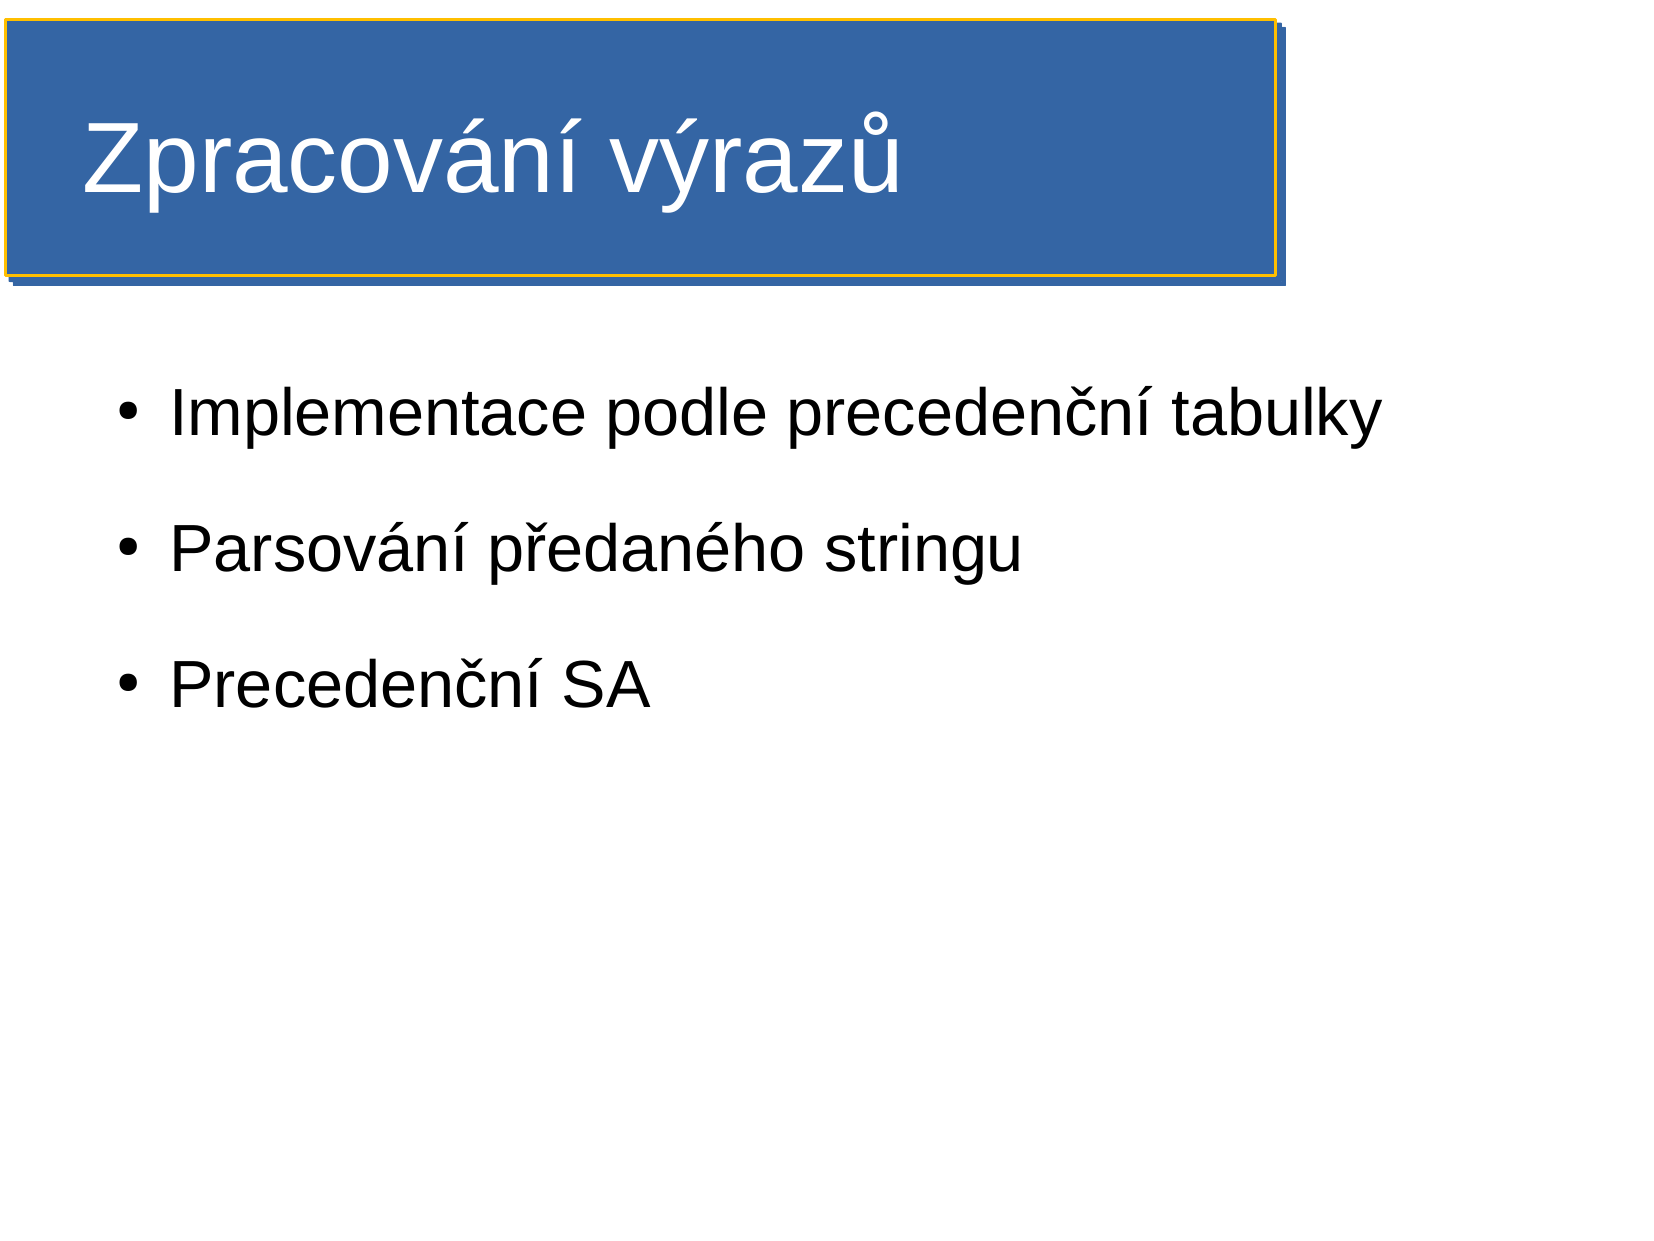

# Zpracování výrazů
Implementace podle precedenční tabulky
Parsování předaného stringu
Precedenční SA